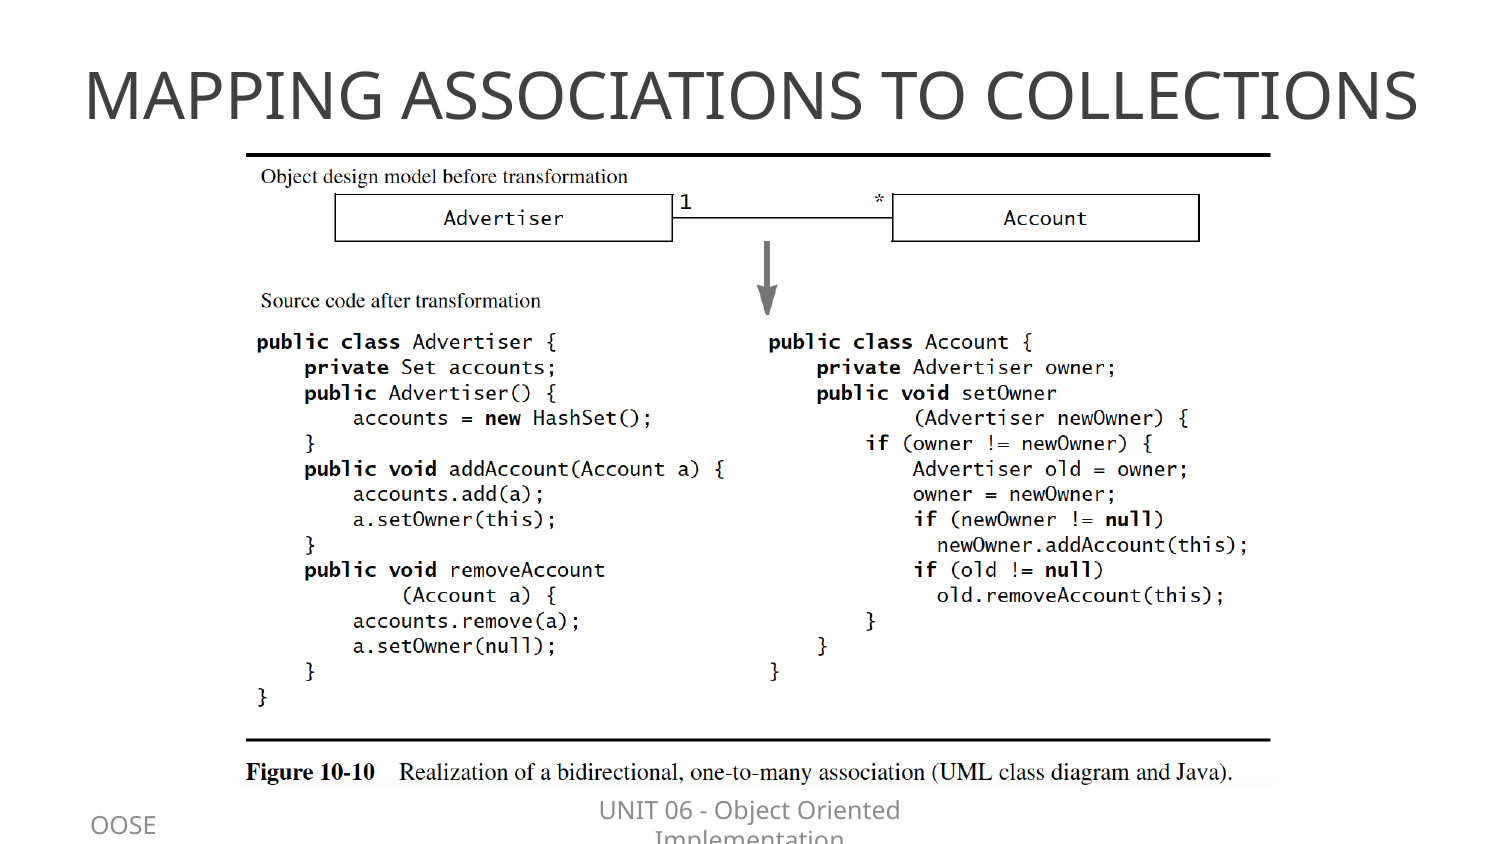

# Mapping associations to collections
OOSE
UNIT 06 - Object Oriented Implementation